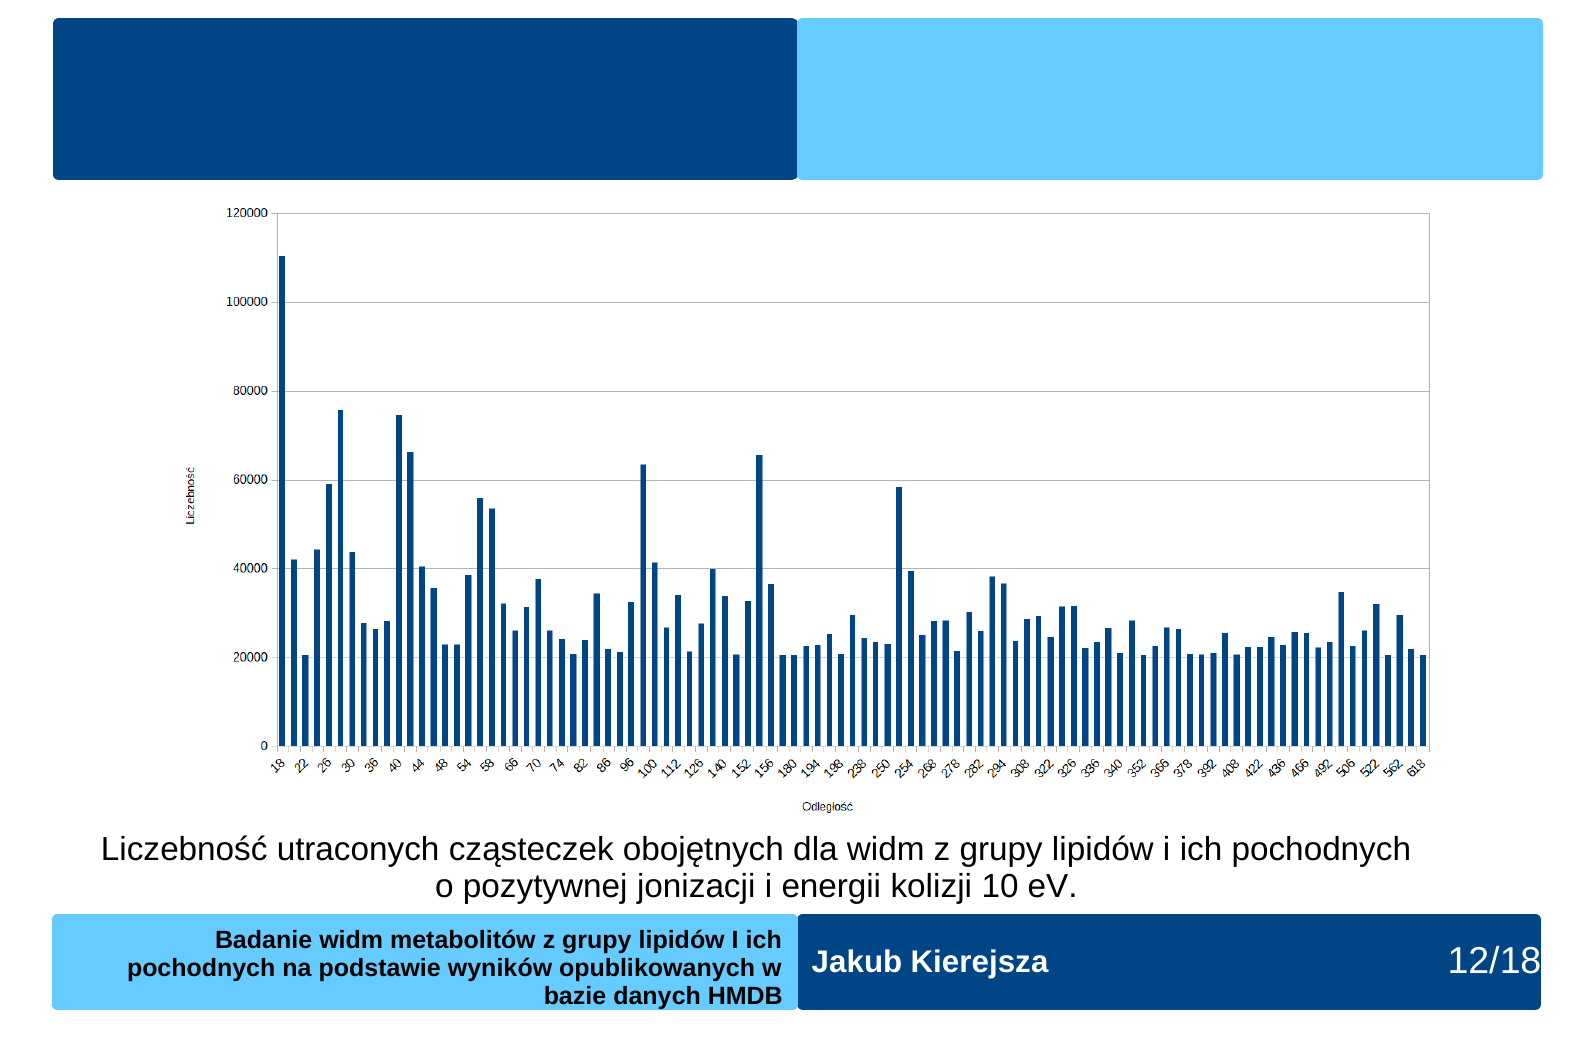

Liczebność utraconych cząsteczek obojętnych dla widm z grupy lipidów i ich pochodnych
o pozytywnej jonizacji i energii kolizji 10 eV.
Wieloagentowy system wyboru miejsca spotkań na urządzenia mobilne
# Jakub Kierejsza
Badanie widm metabolitów z grupy lipidów I ich pochodnych na podstawie wyników opublikowanych w bazie danych HMDB